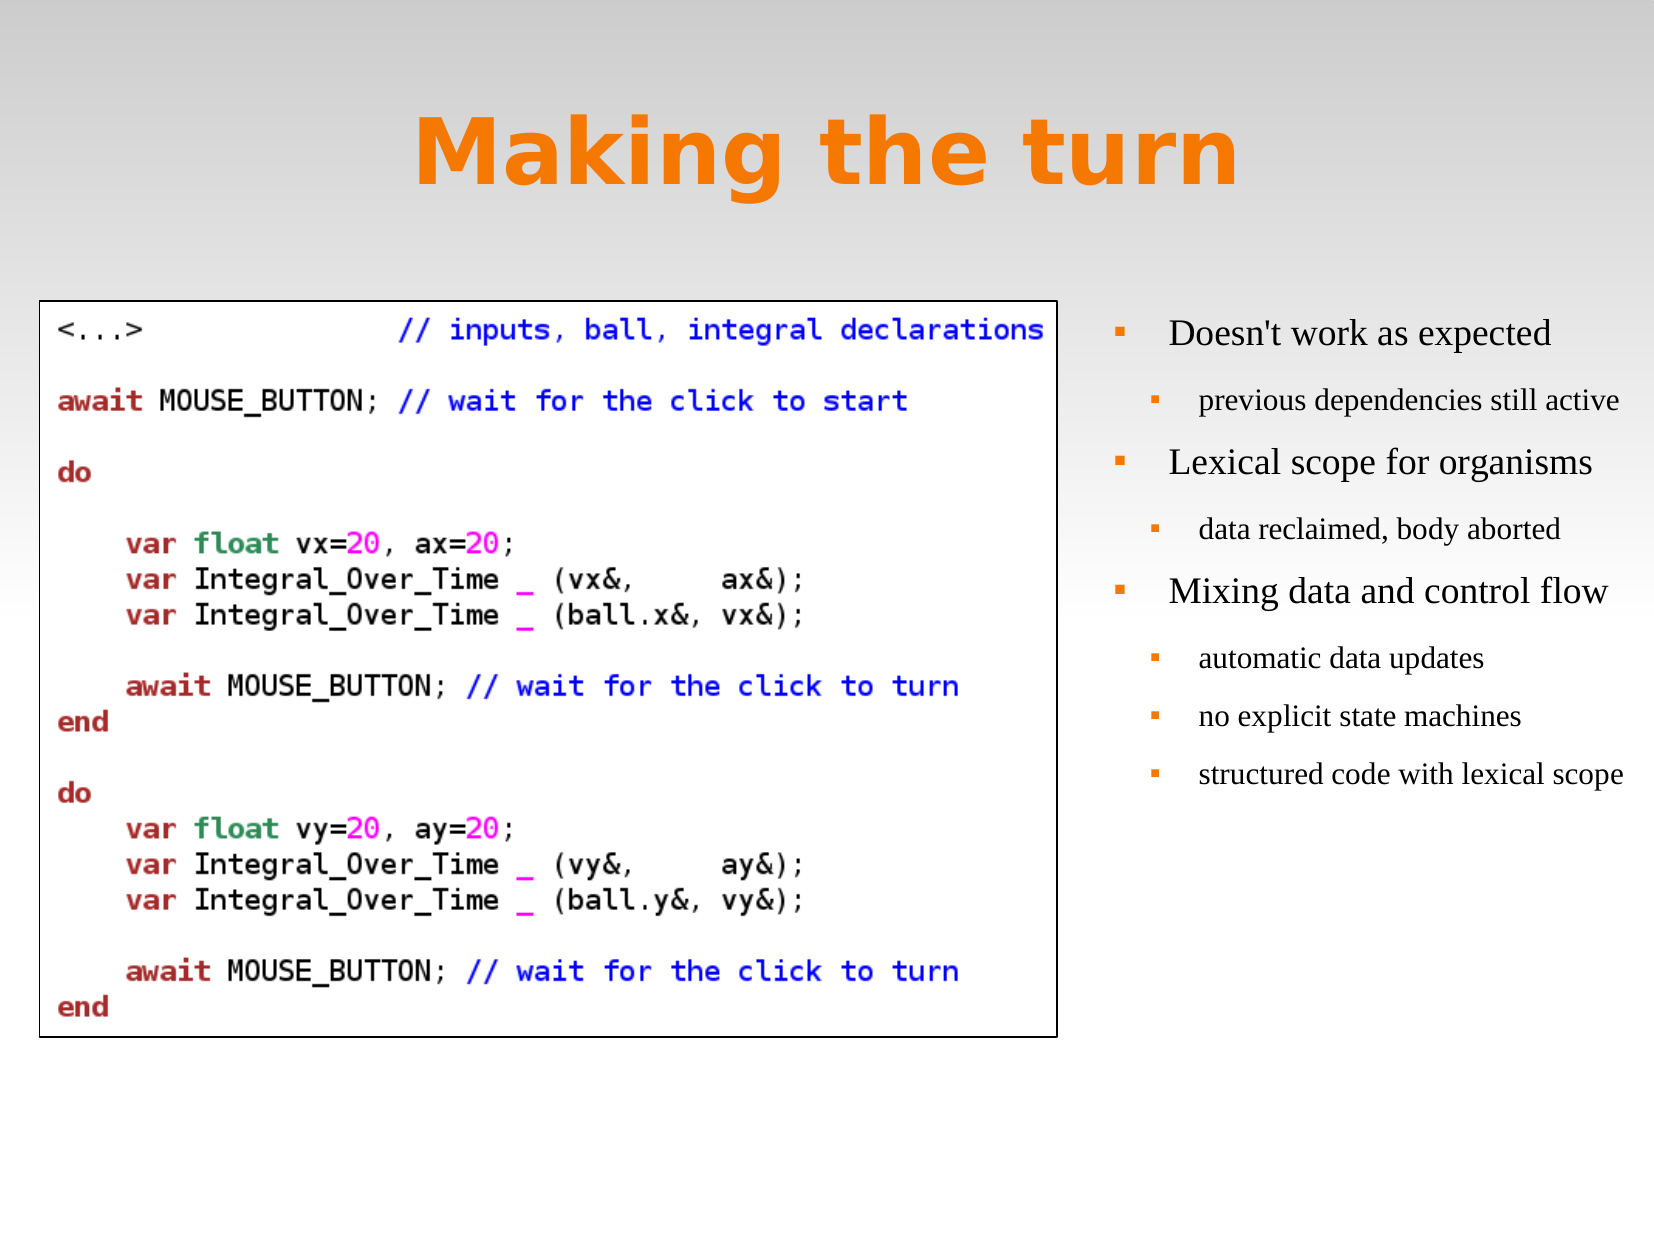

# Making the turn
Doesn't work as expected
previous dependencies still active
Lexical scope for organisms
data reclaimed, body aborted
Mixing data and control flow
automatic data updates
no explicit state machines
structured code with lexical scope